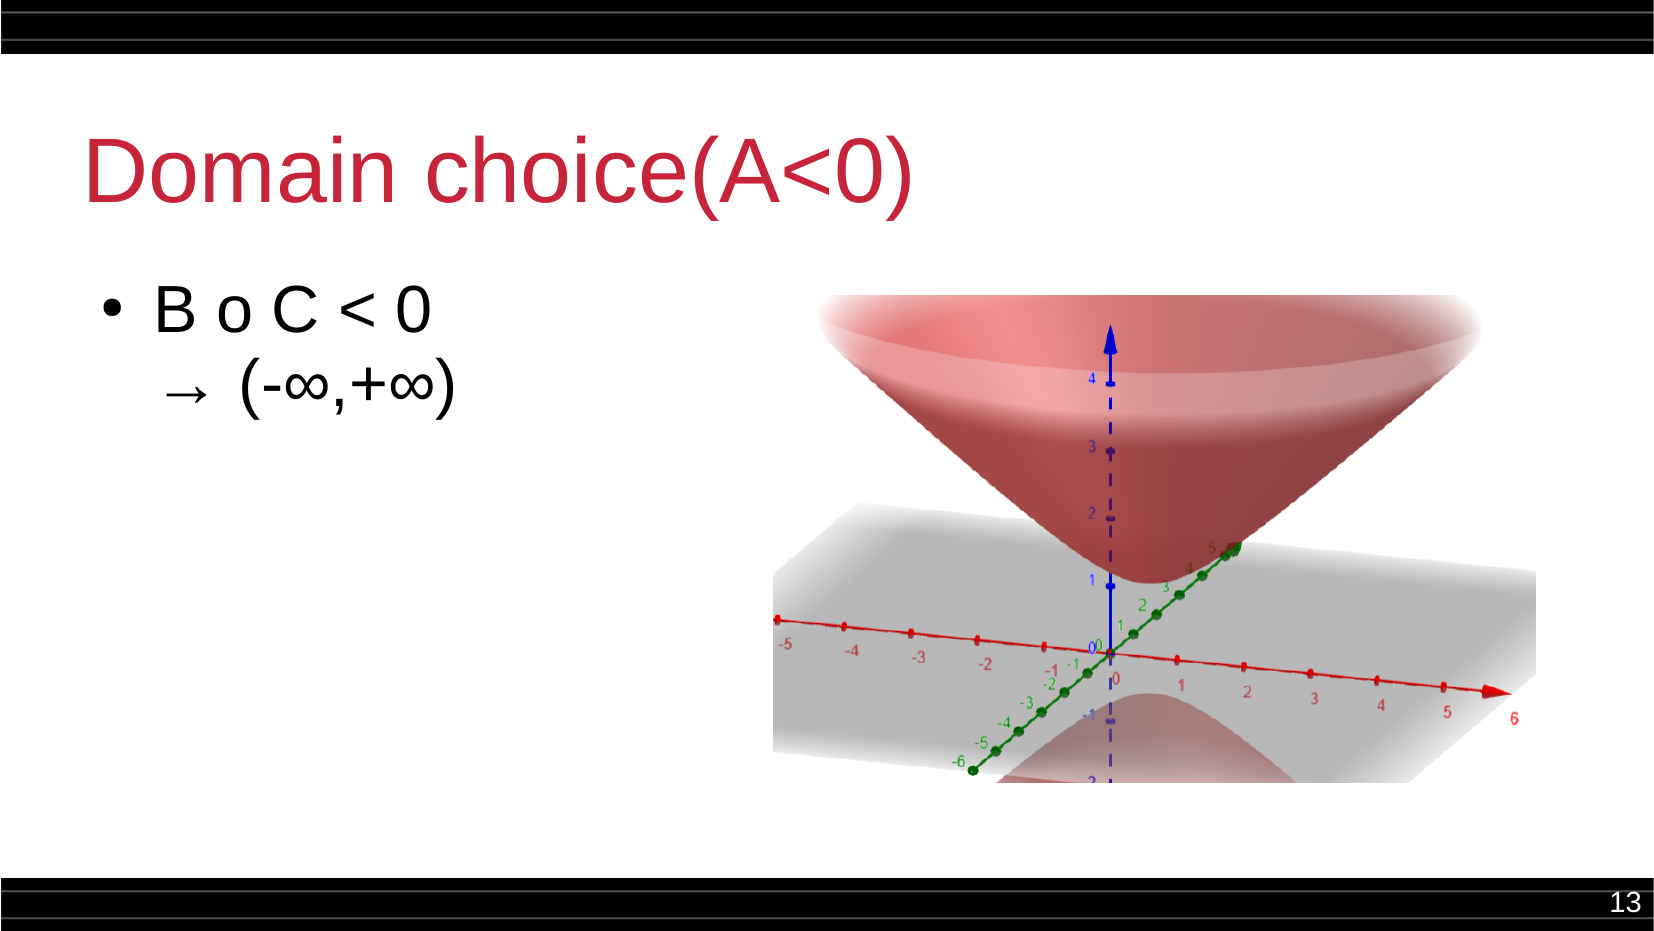

# Domain choice(A<0)
B o C < 0
→ (-∞,+∞)